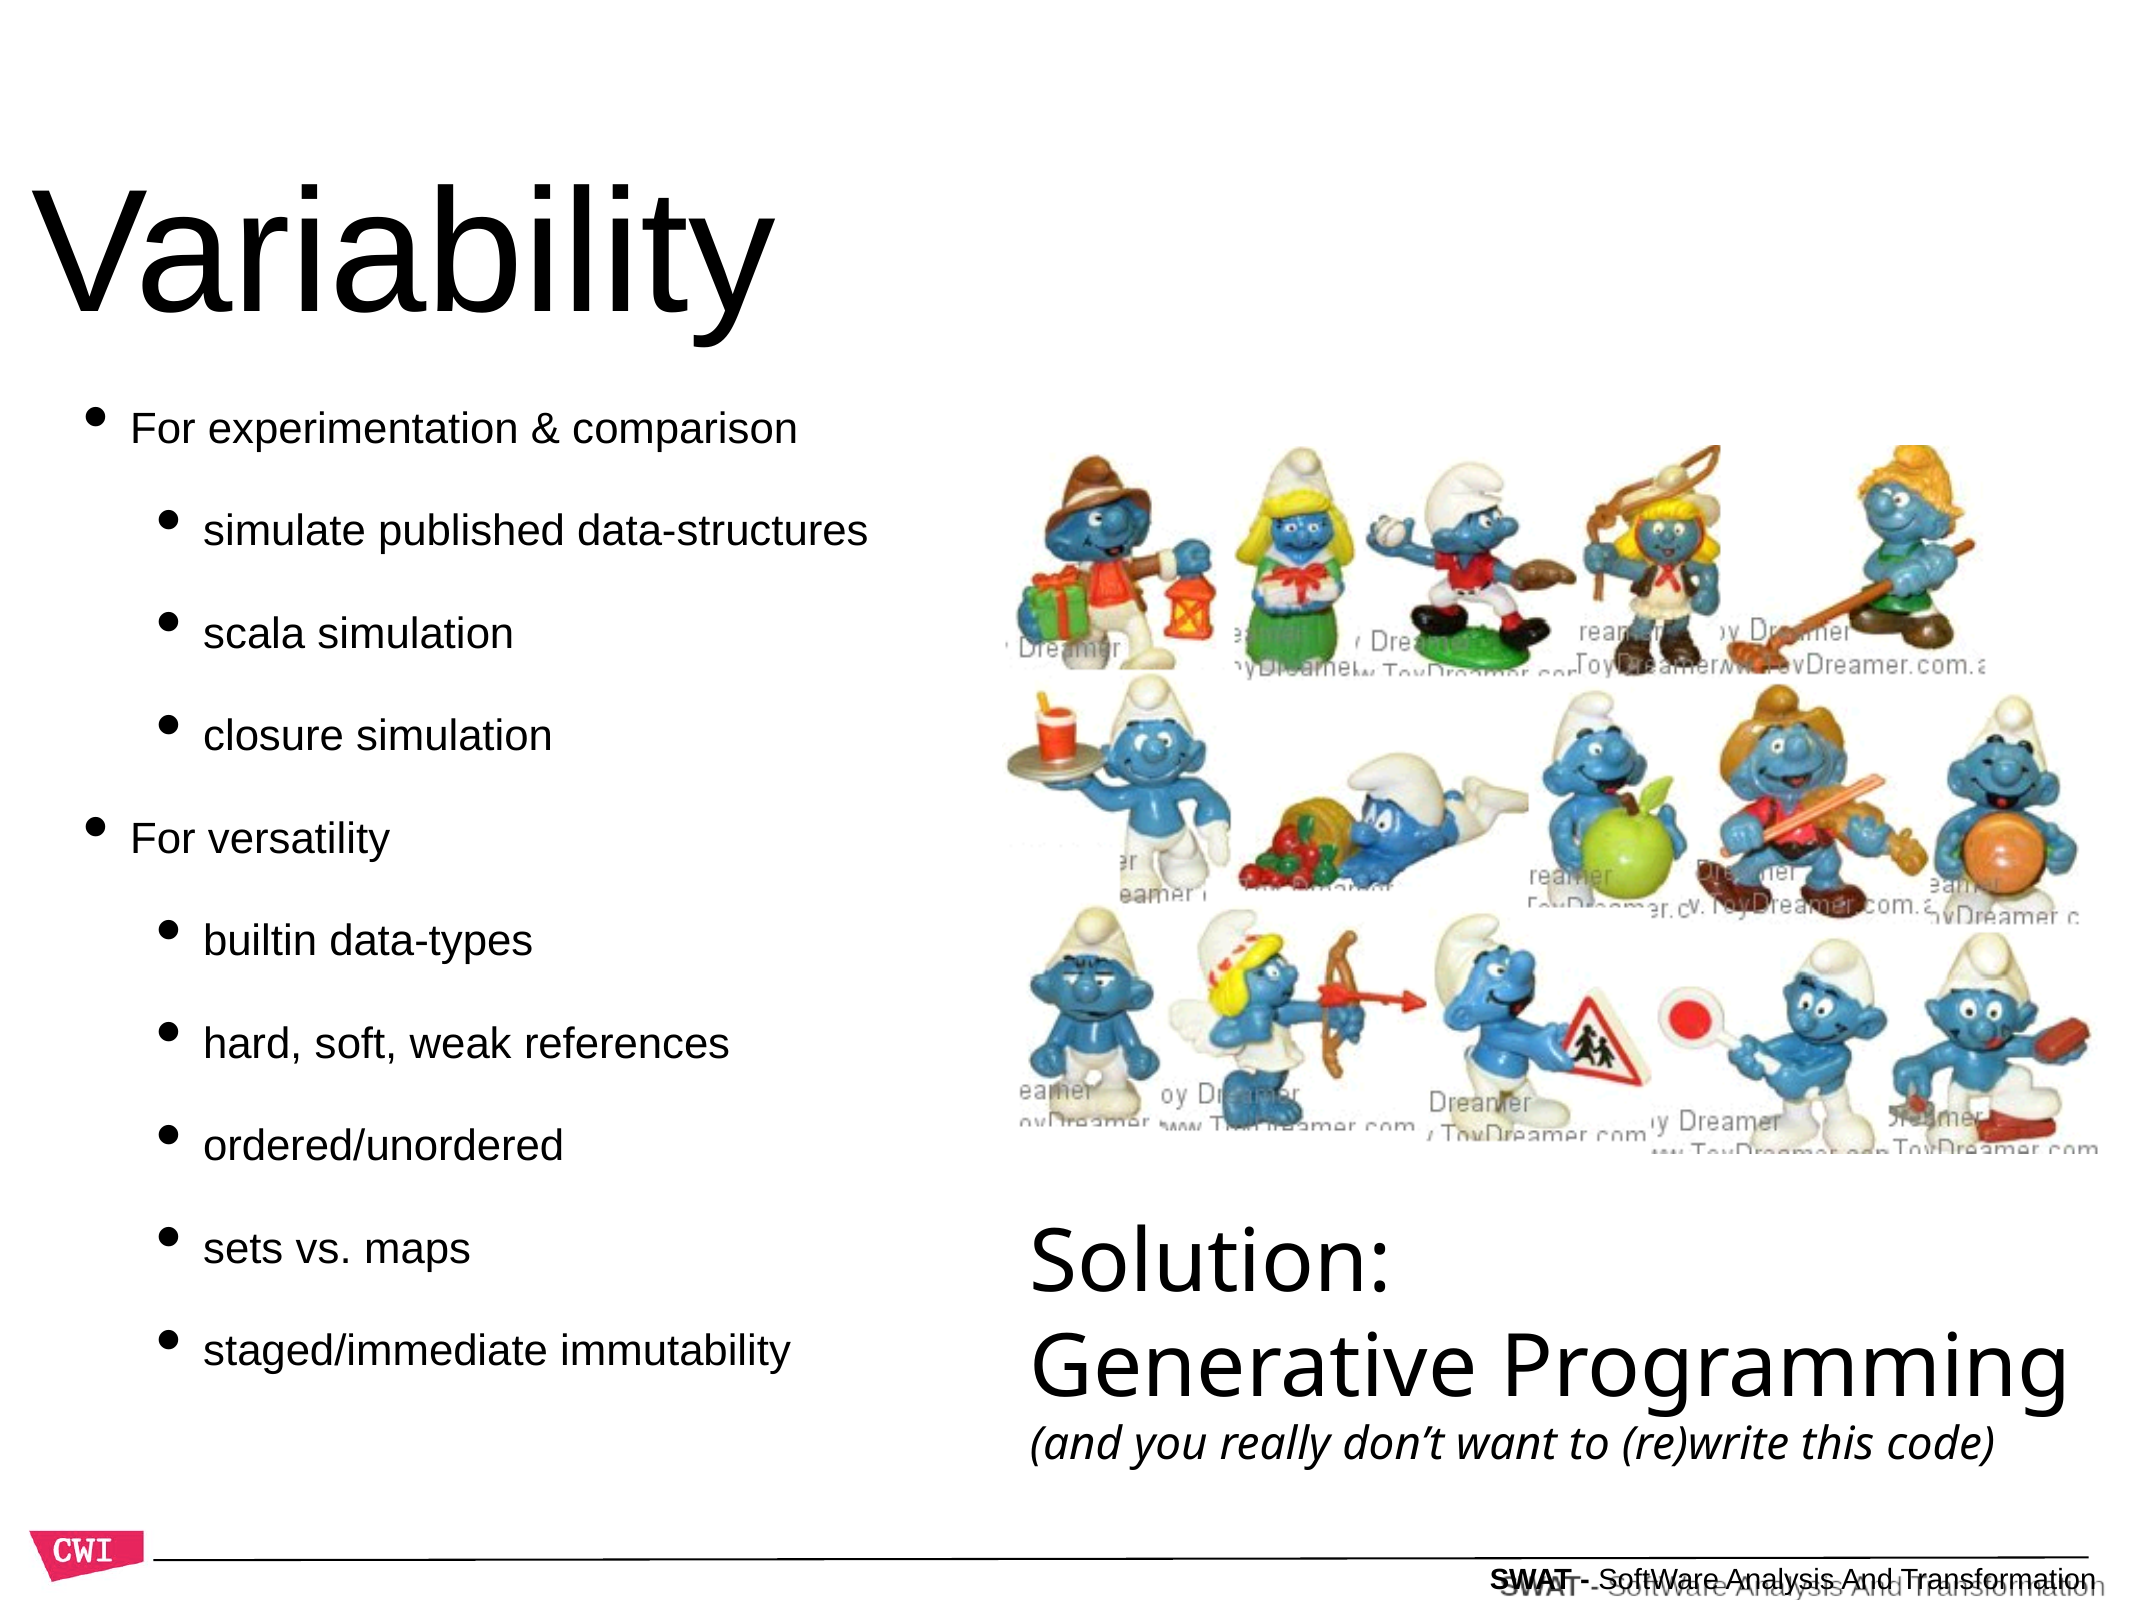

# Variability
For experimentation & comparison
simulate published data-structures
scala simulation
closure simulation
For versatility
builtin data-types
hard, soft, weak references
ordered/unordered
sets vs. maps
staged/immediate immutability
Solution:
Generative Programming
(and you really don’t want to (re)write this code)